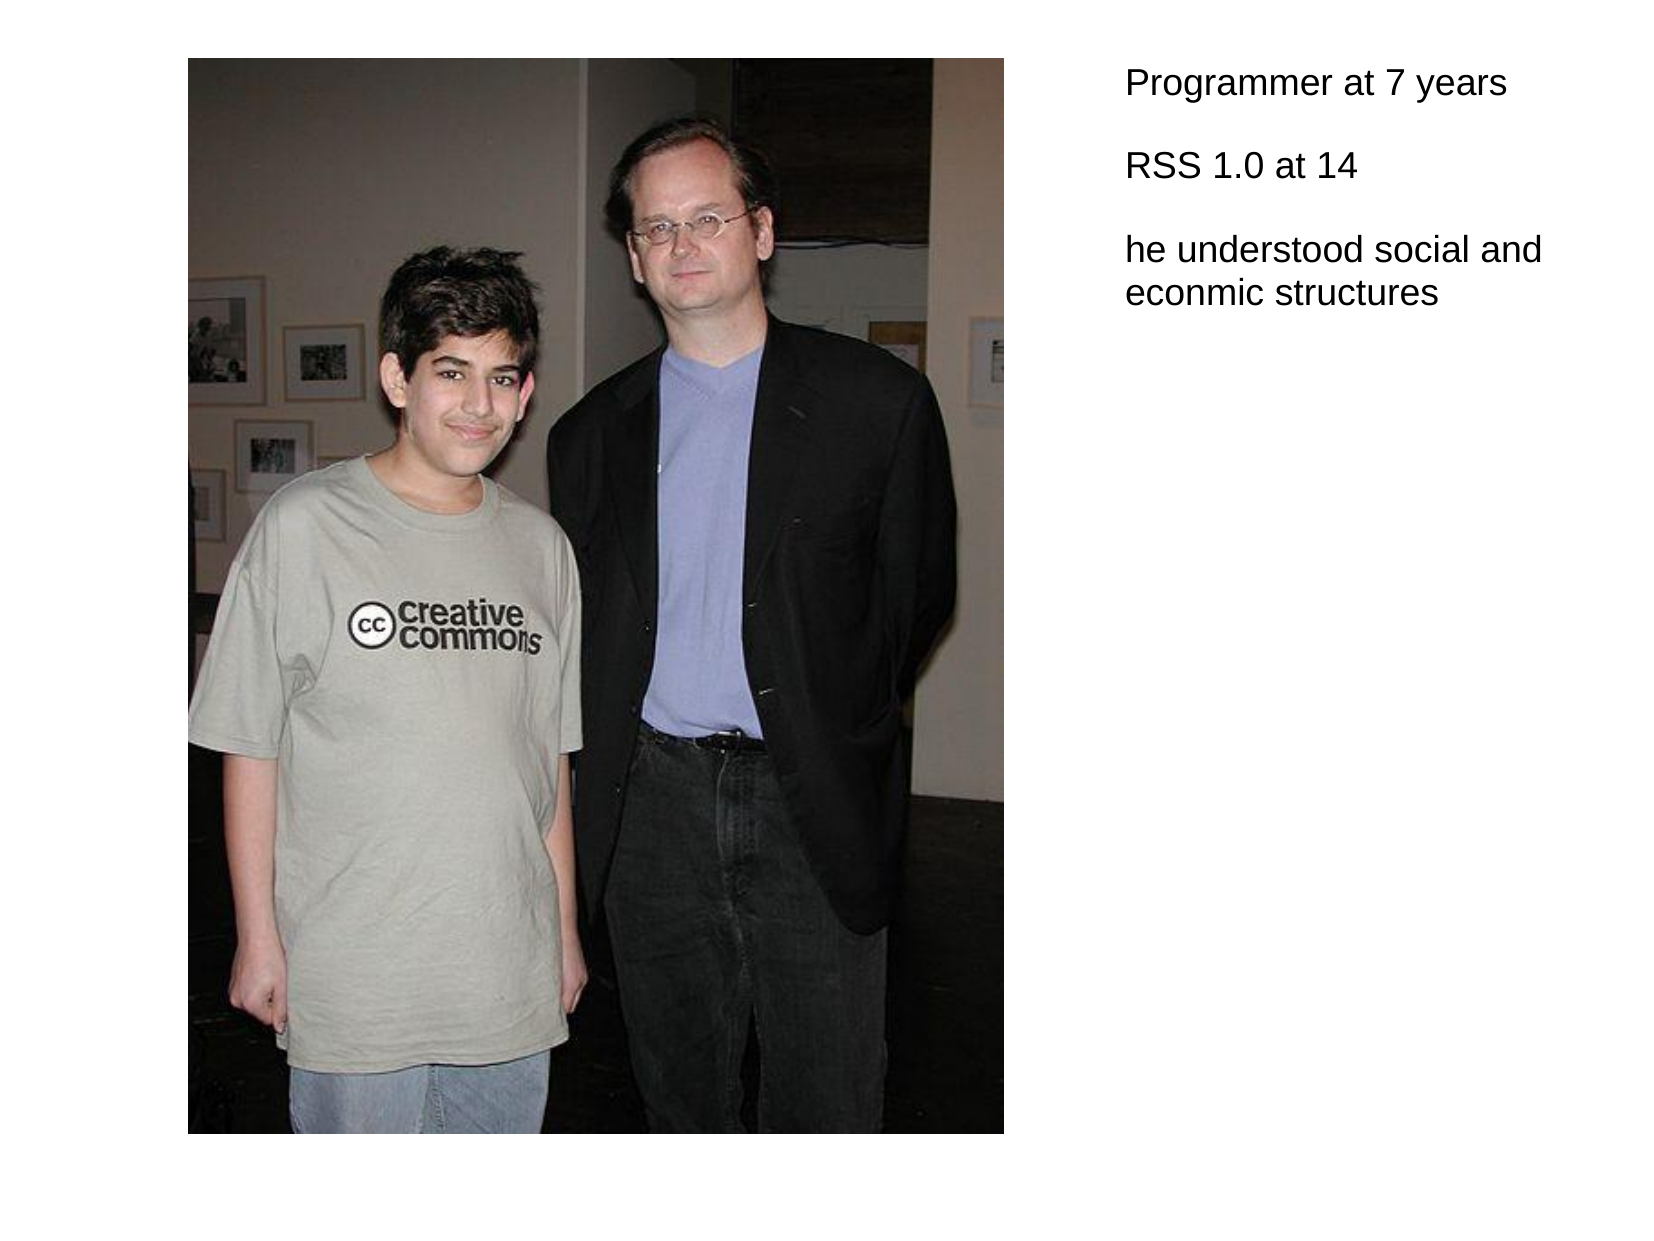

Programmer at 7 years
RSS 1.0 at 14
he understood social and econmic structures